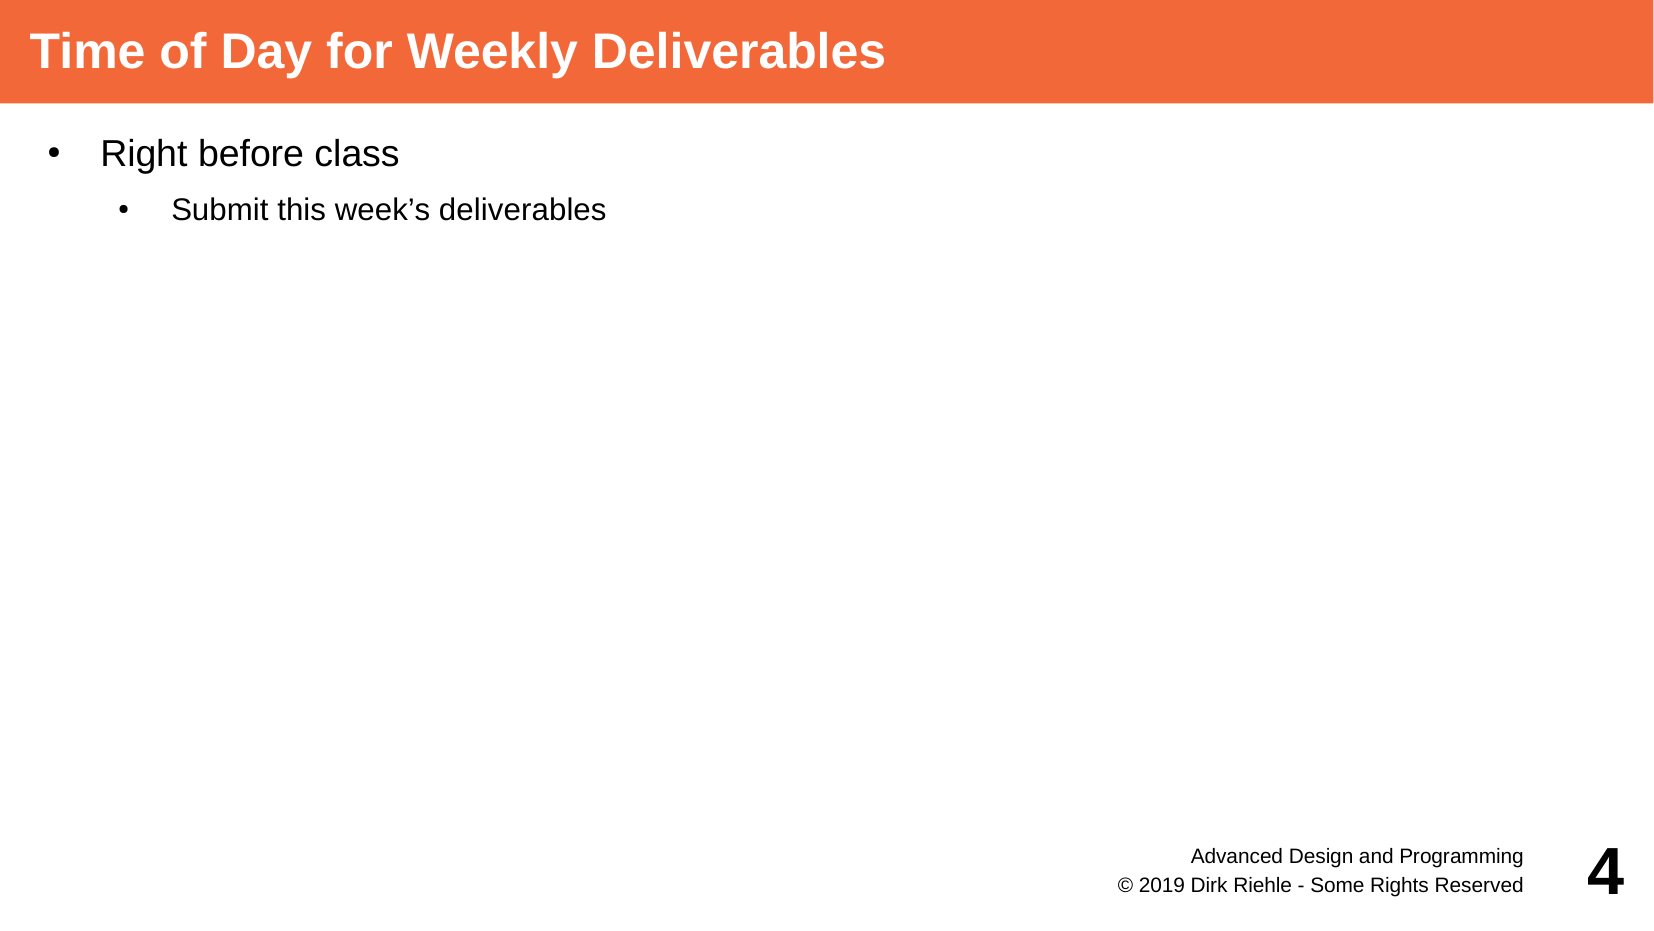

# Time of Day for Weekly Deliverables
Right before class
Submit this week’s deliverables
Advanced Design and Programming
4
© 2019 Dirk Riehle - Some Rights Reserved